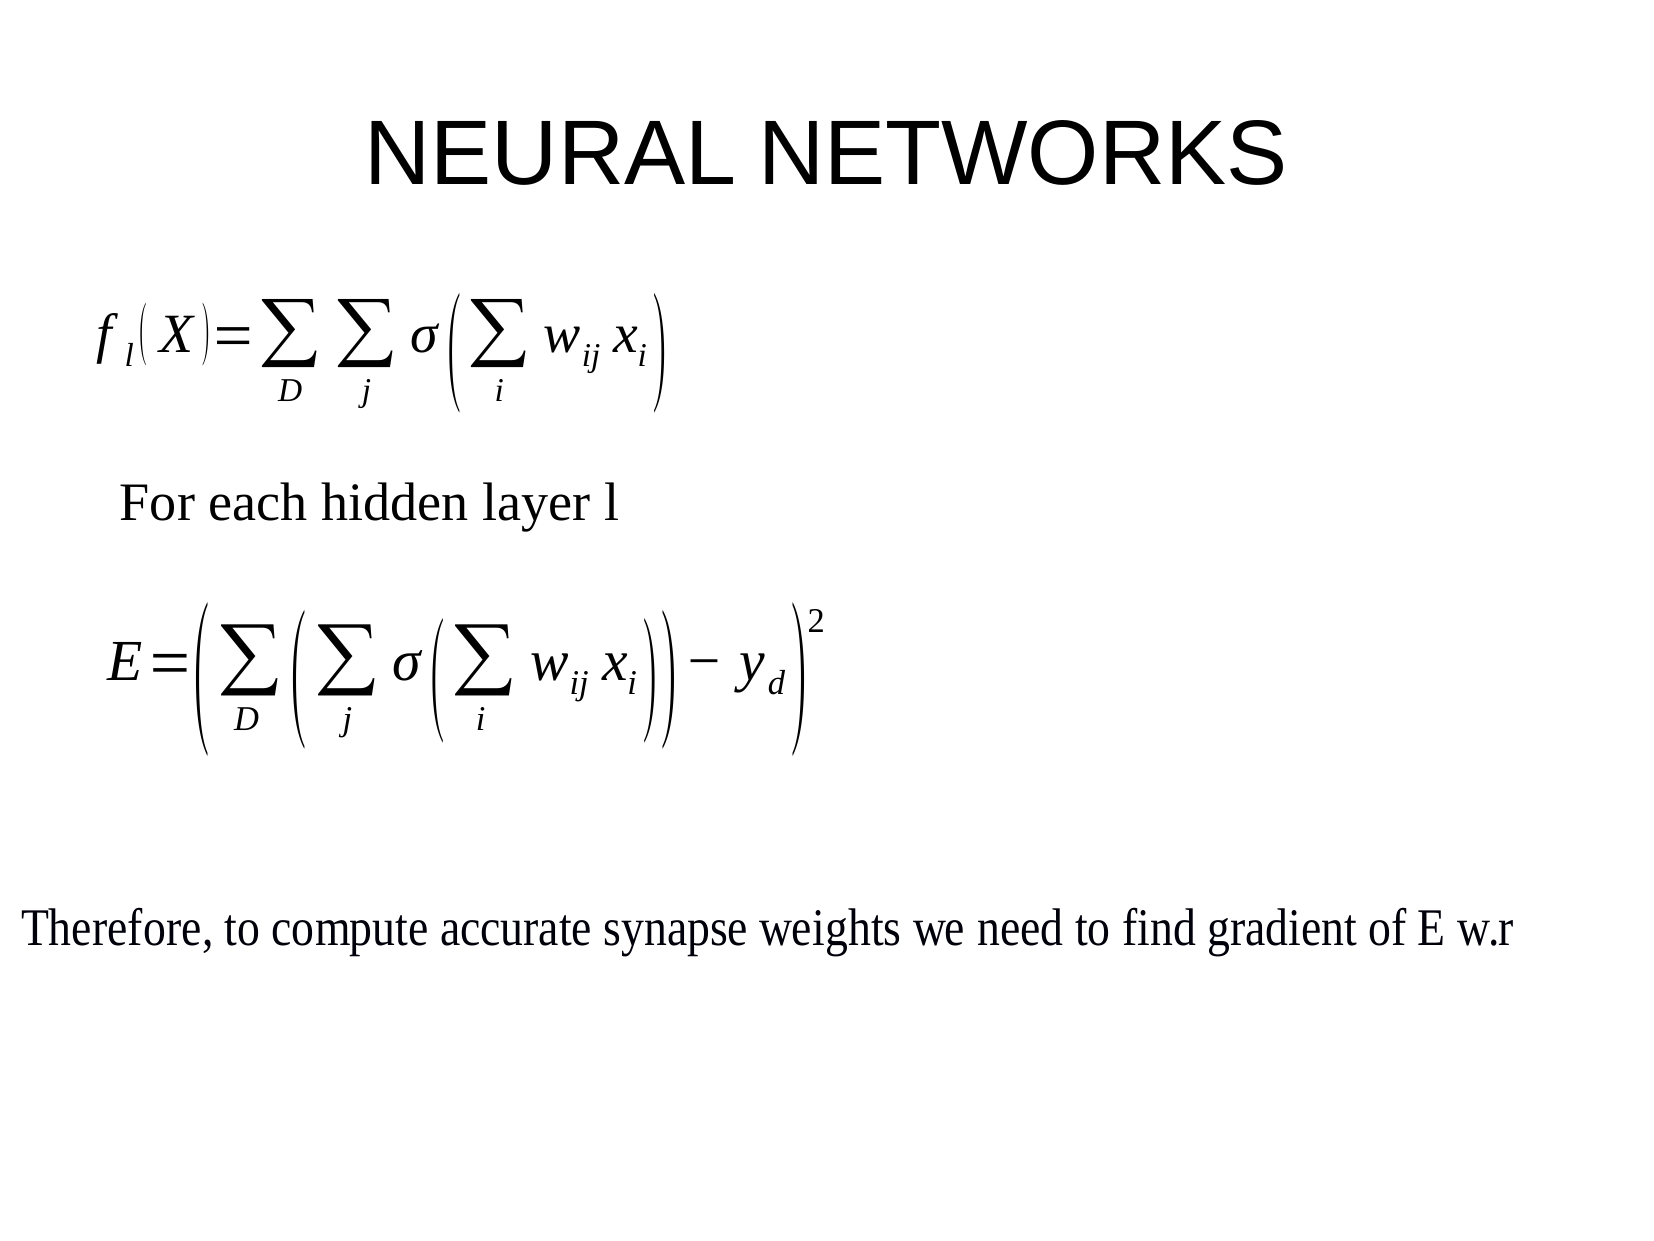

# NEURAL NETWORKS
For each hidden layer l